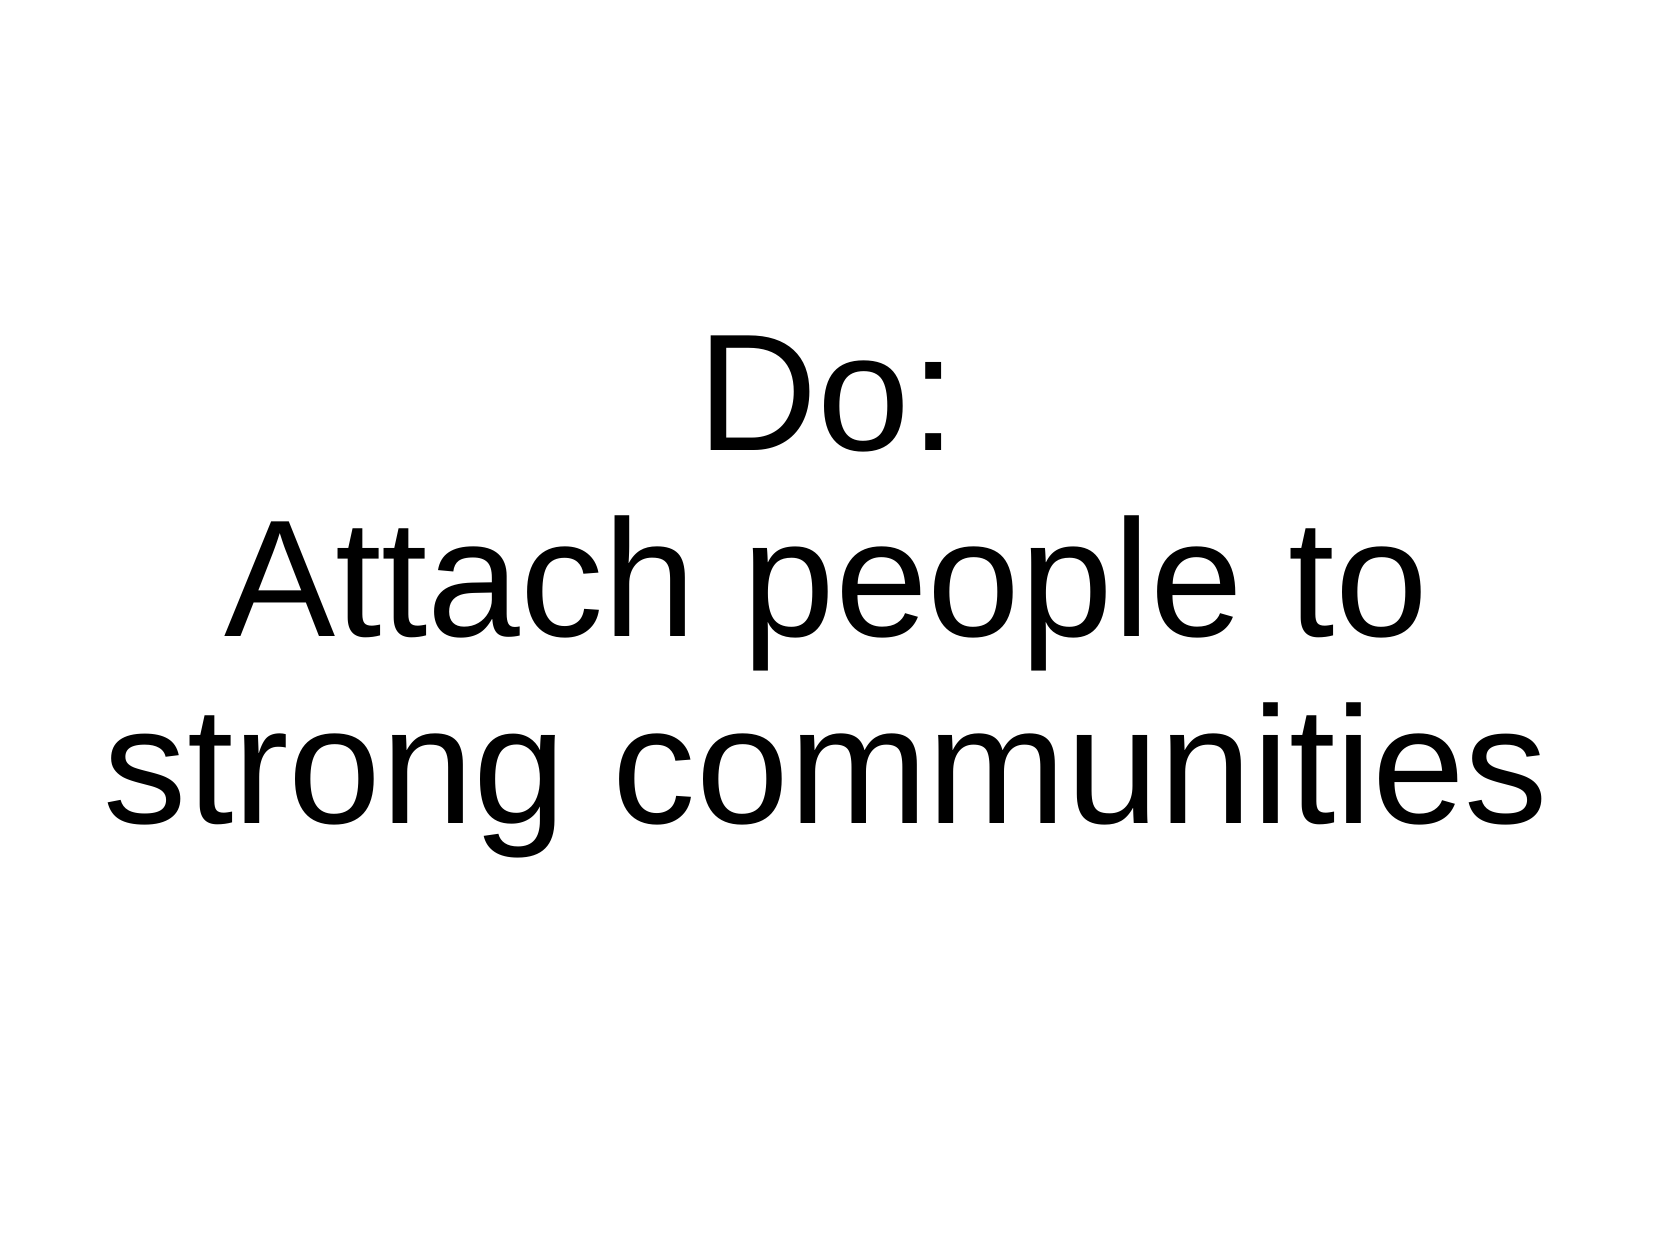

# Do:
Attach people to
strong communities